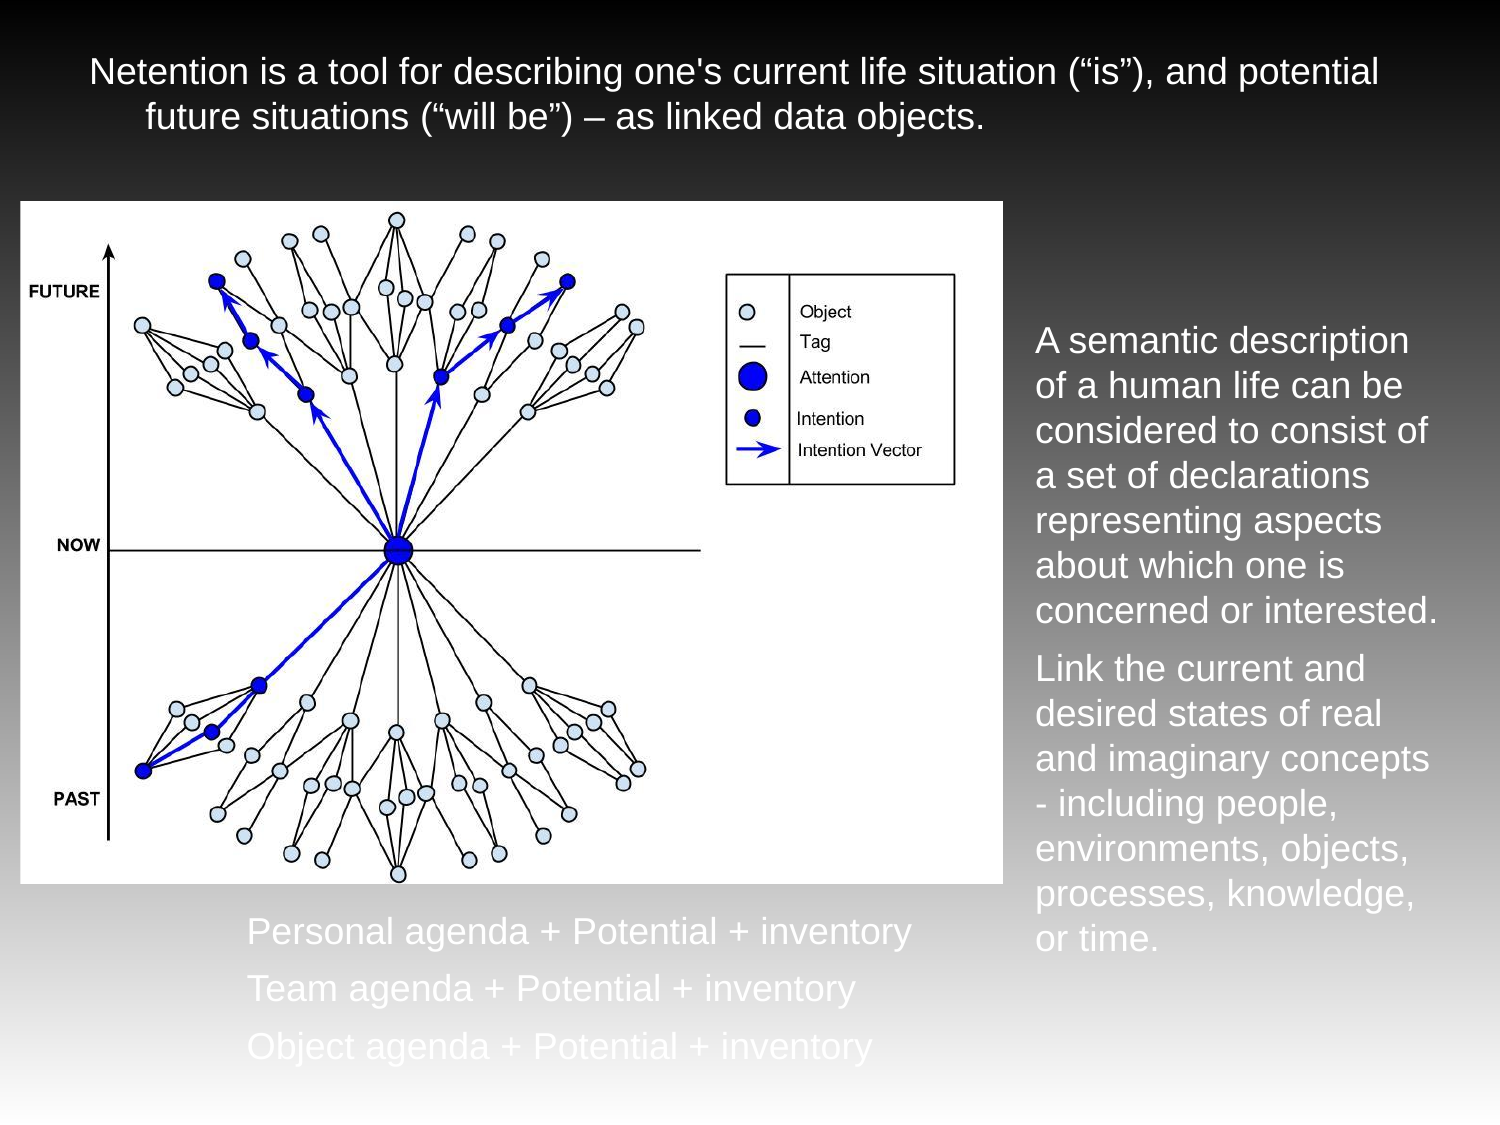

# Actual and Potential Realities > Inventories & Potentialities? ou opportunities?
Netention is a tool for describing one's current life situation (“is”), and potential future situations (“will be”) – as linked data objects.
A semantic description of a human life can be considered to consist of a set of declarations representing aspects about which one is concerned or interested.
Link the current and desired states of real and imaginary concepts - including people, environments, objects, processes, knowledge, or time.
Personal agenda + Potential + inventory
Team agenda + Potential + inventory
Object agenda + Potential + inventory